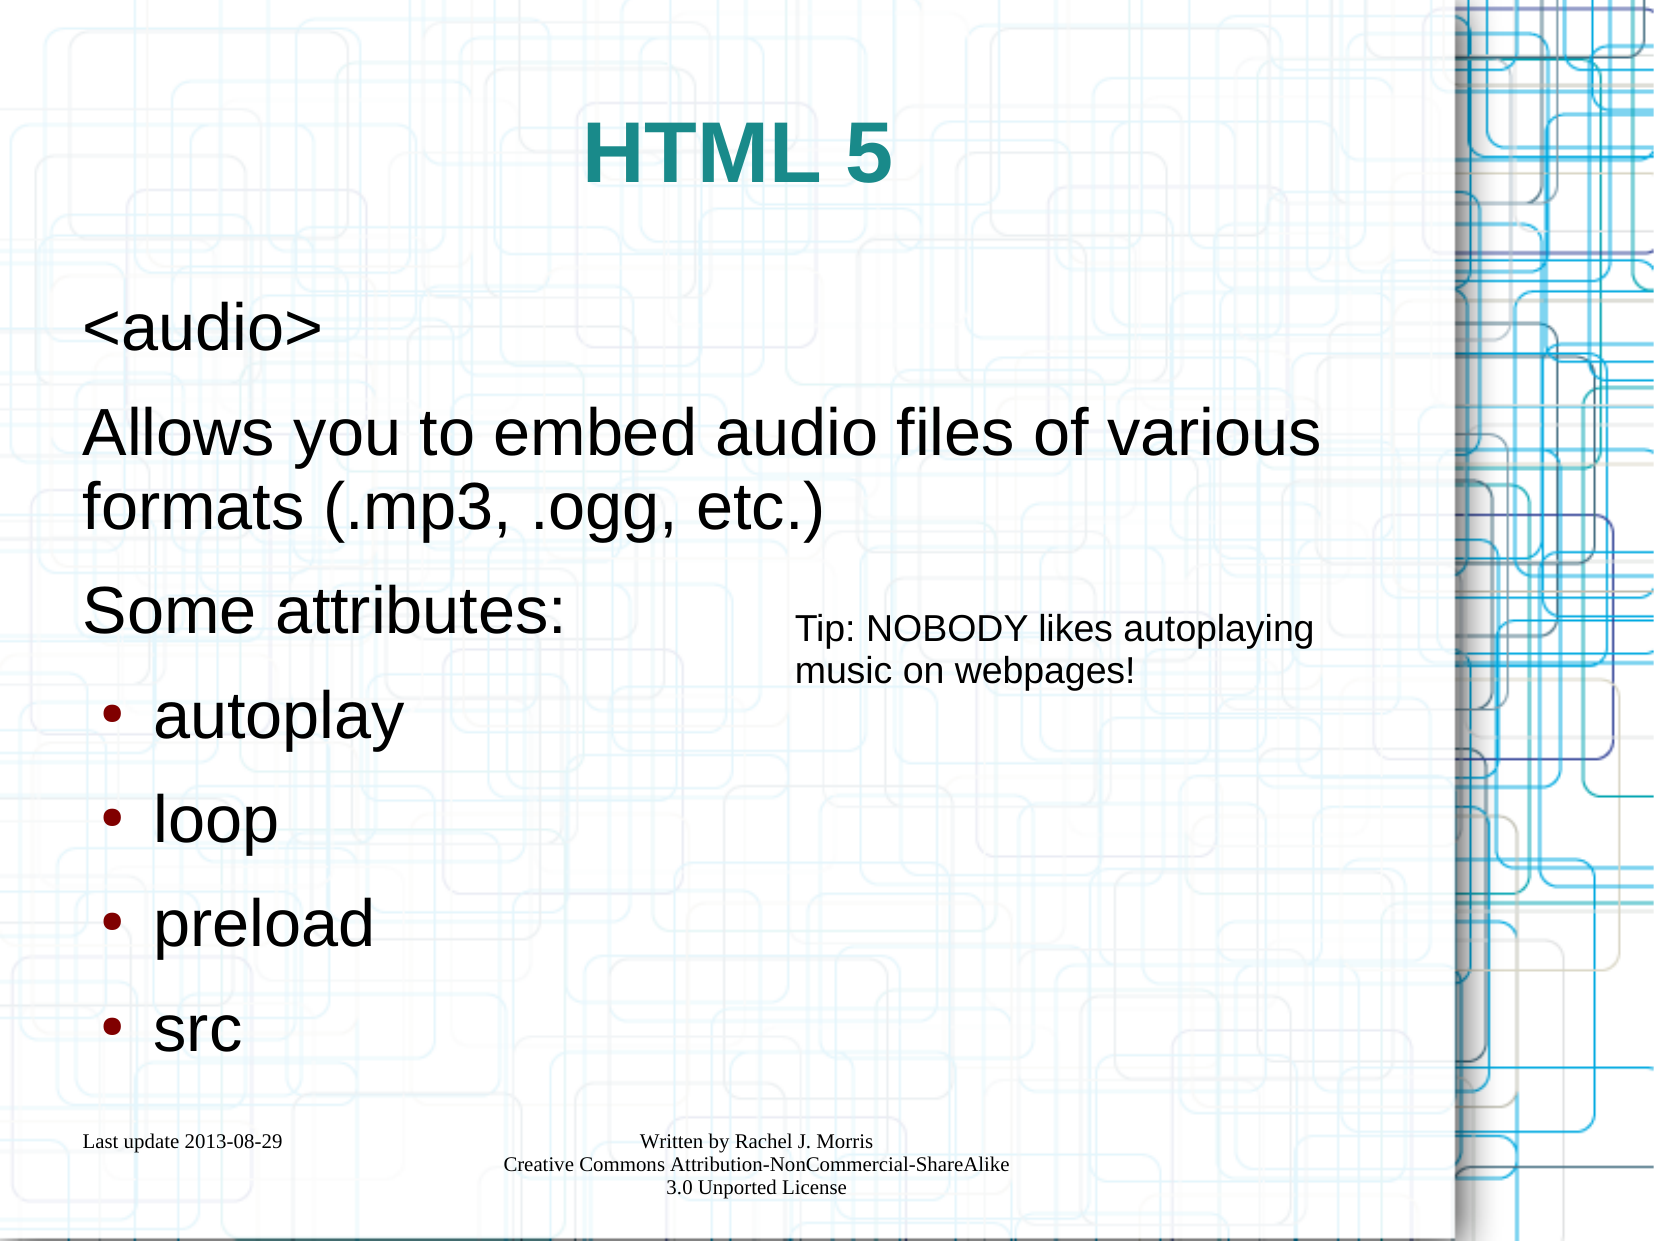

# HTML 5
<audio>
Allows you to embed audio files of various formats (.mp3, .ogg, etc.)
Some attributes:
autoplay
loop
preload
src
Tip: NOBODY likes autoplaying music on webpages!